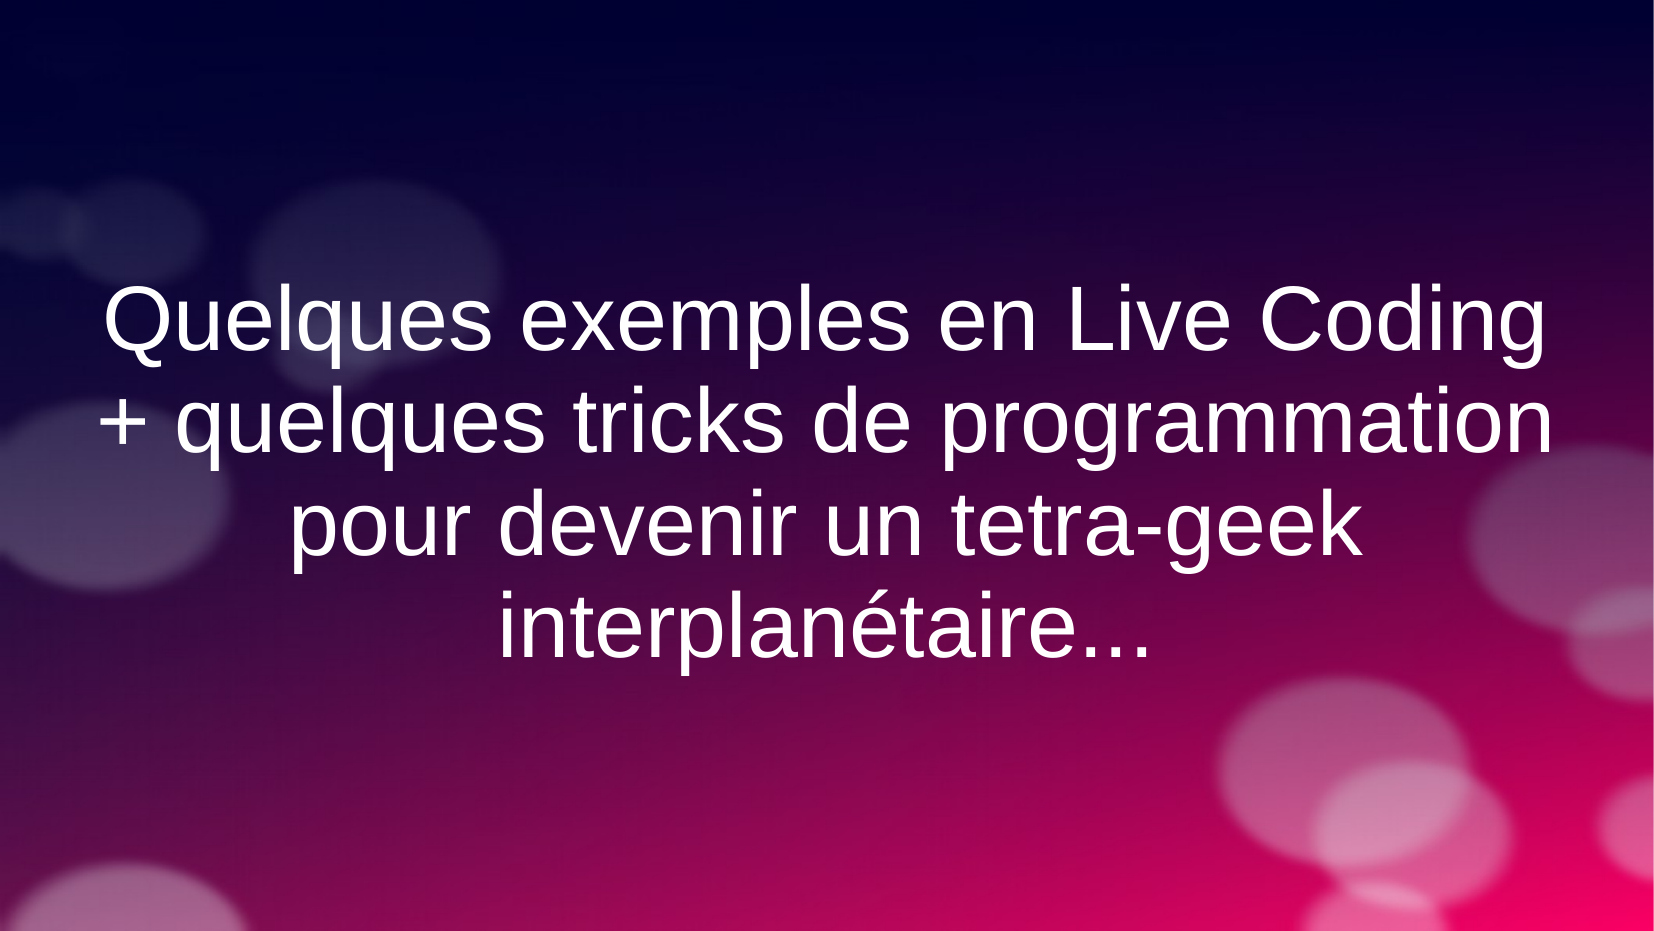

# Quelques exemples en Live Coding + quelques tricks de programmation pour devenir un tetra-geek interplanétaire...